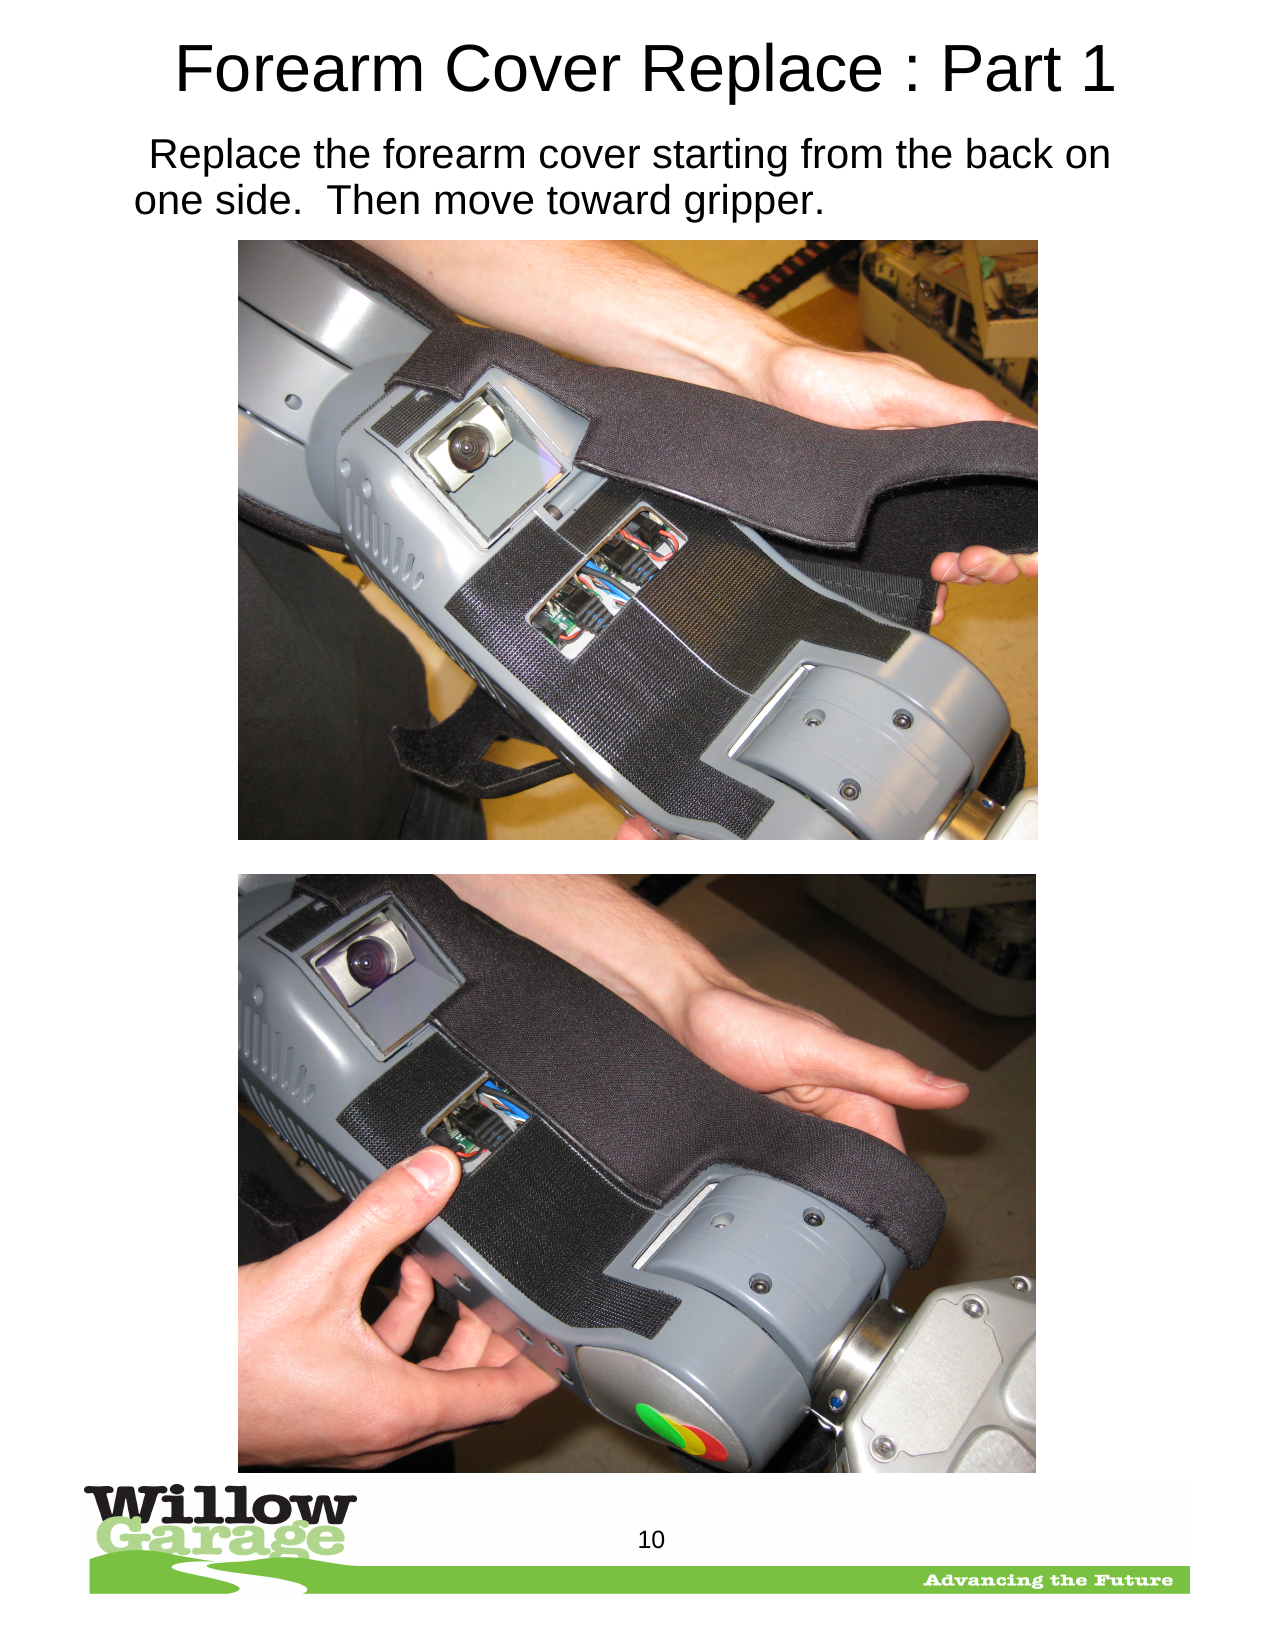

# Forearm Cover Replace : Part 1
Replace the forearm cover starting from the back on one side. Then move toward gripper.
10